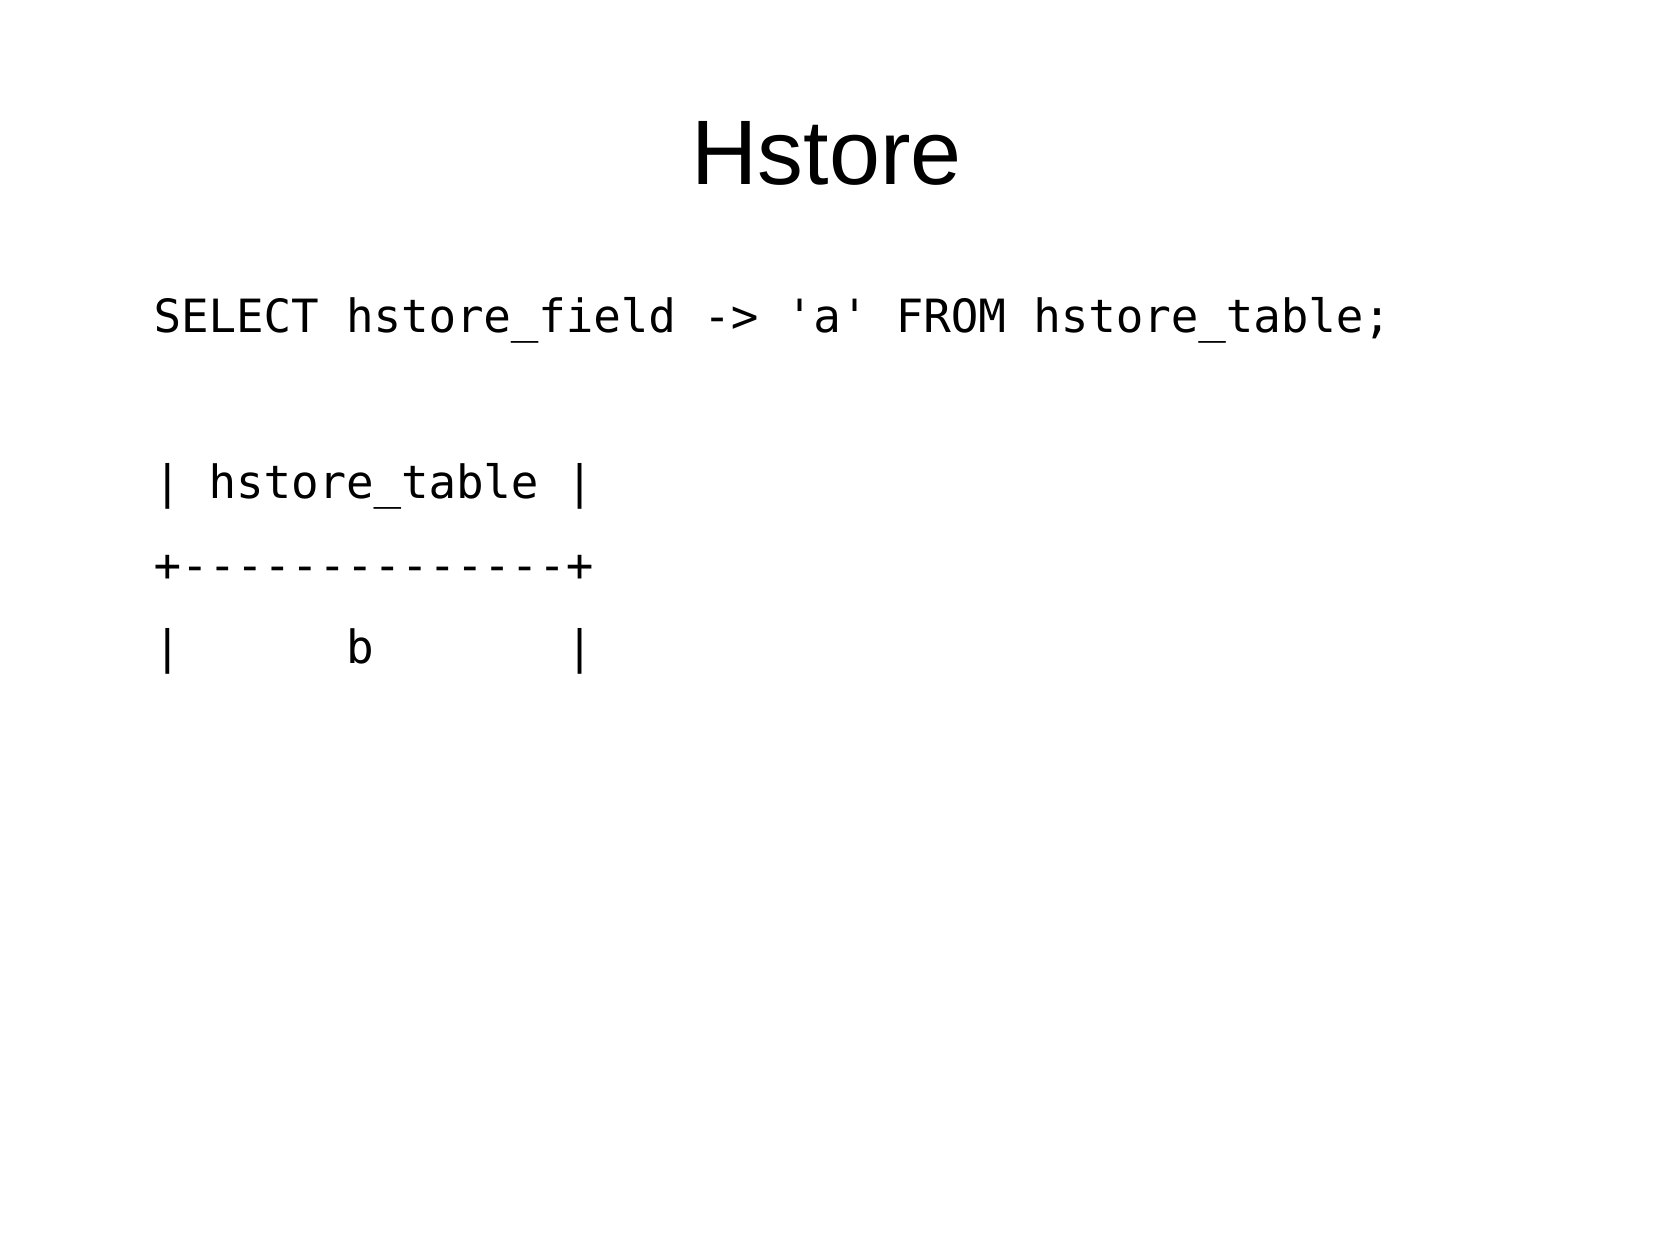

# Hstore
SELECT hstore_field -> 'a' FROM hstore_table;
| hstore_table |
+--------------+
| b |